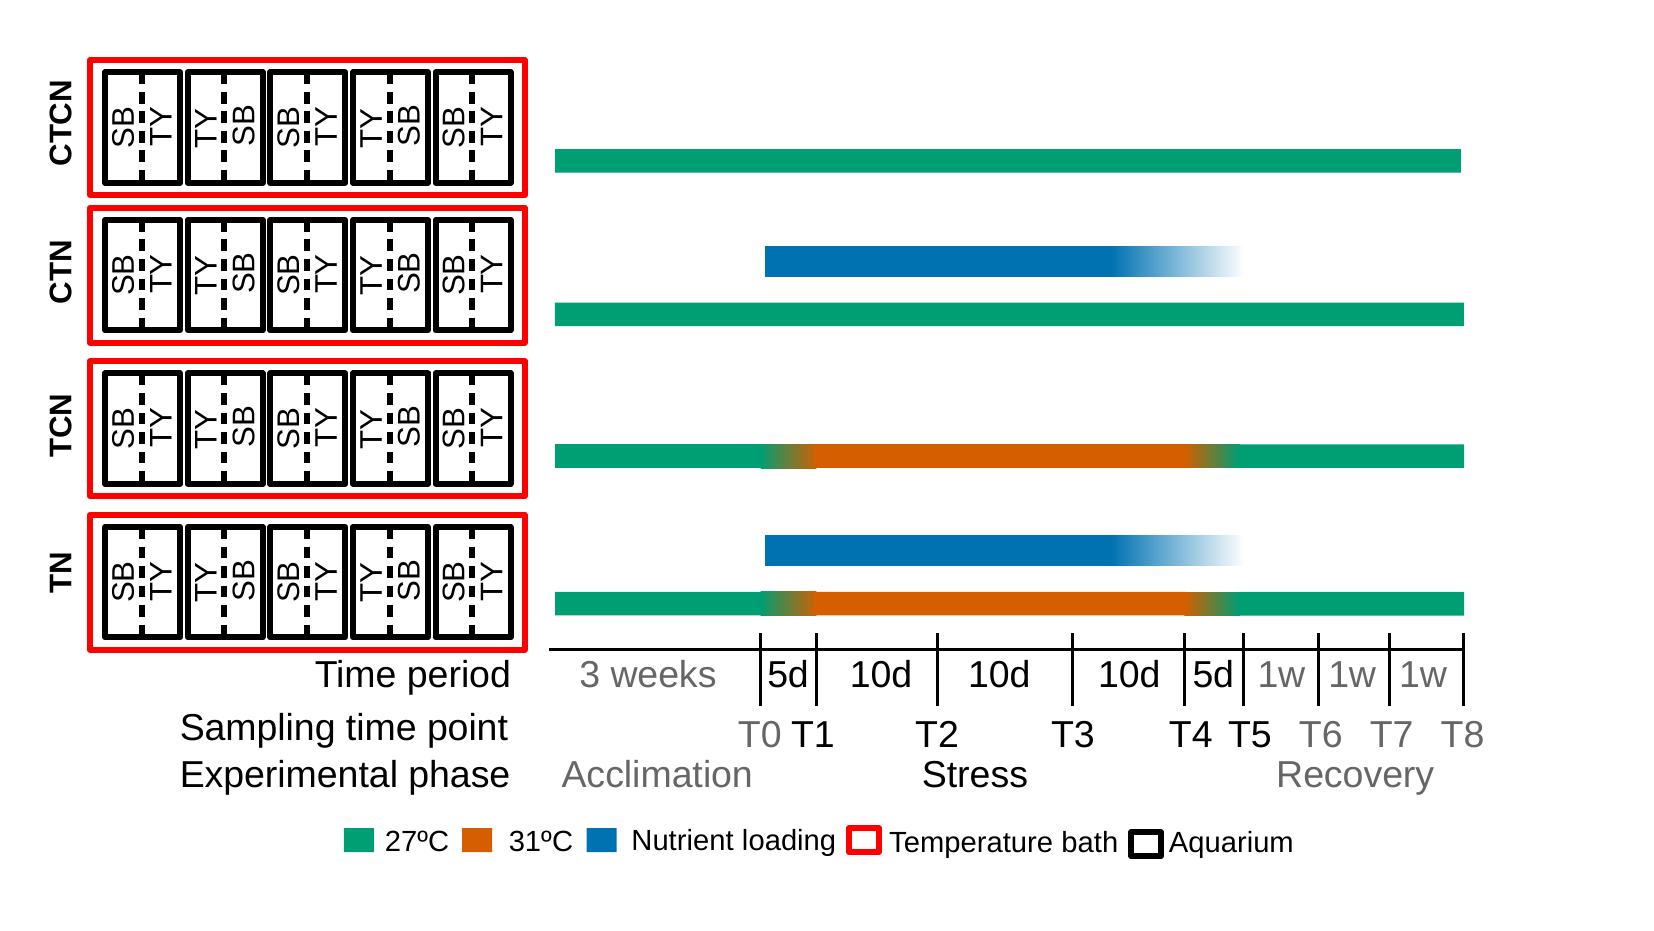

CTCN
TY
SB
TY
SB
TY
SB
TY
SB
TY
SB
CTN
TY
SB
TY
SB
TY
SB
TY
SB
TY
SB
TCN
TY
SB
TY
SB
TY
SB
TY
SB
TY
SB
TN
TY
SB
TY
SB
TY
SB
TY
SB
TY
SB
Time period
3 weeks
5d
10d
10d
10d
5d
1w
1w
1w
Sampling time point
T0
T1
T2
T3
T4
T5
T6
T7
T8
Experimental phase
Acclimation
Stress
Recovery
Nutrient loading
31ºC
27ºC
Temperature bath
Aquarium